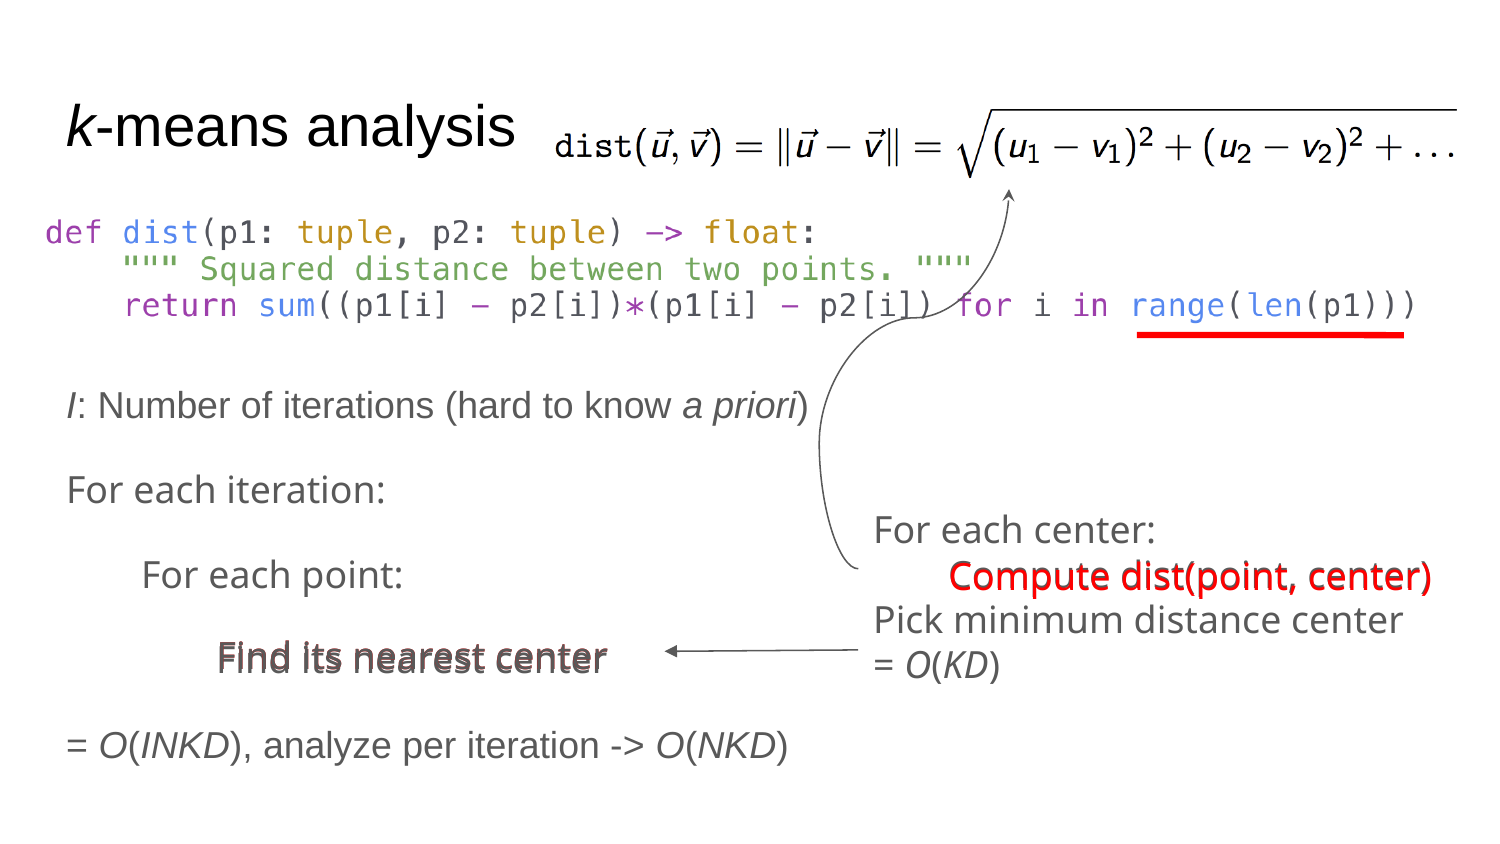

# k-means analysis
K: Number of centers, N: number of points
D: Number of dimensions
I: Number of iterations (hard to know a priori)
For each iteration:
	For each point:
		Find its nearest center
For each center:
	Compute dist(point, center)
Pick minimum distance center
= O(KD)
Compute dist(point, center)
Find its nearest center
Find its nearest center
= O(INKD), analyze per iteration -> O(NKD)